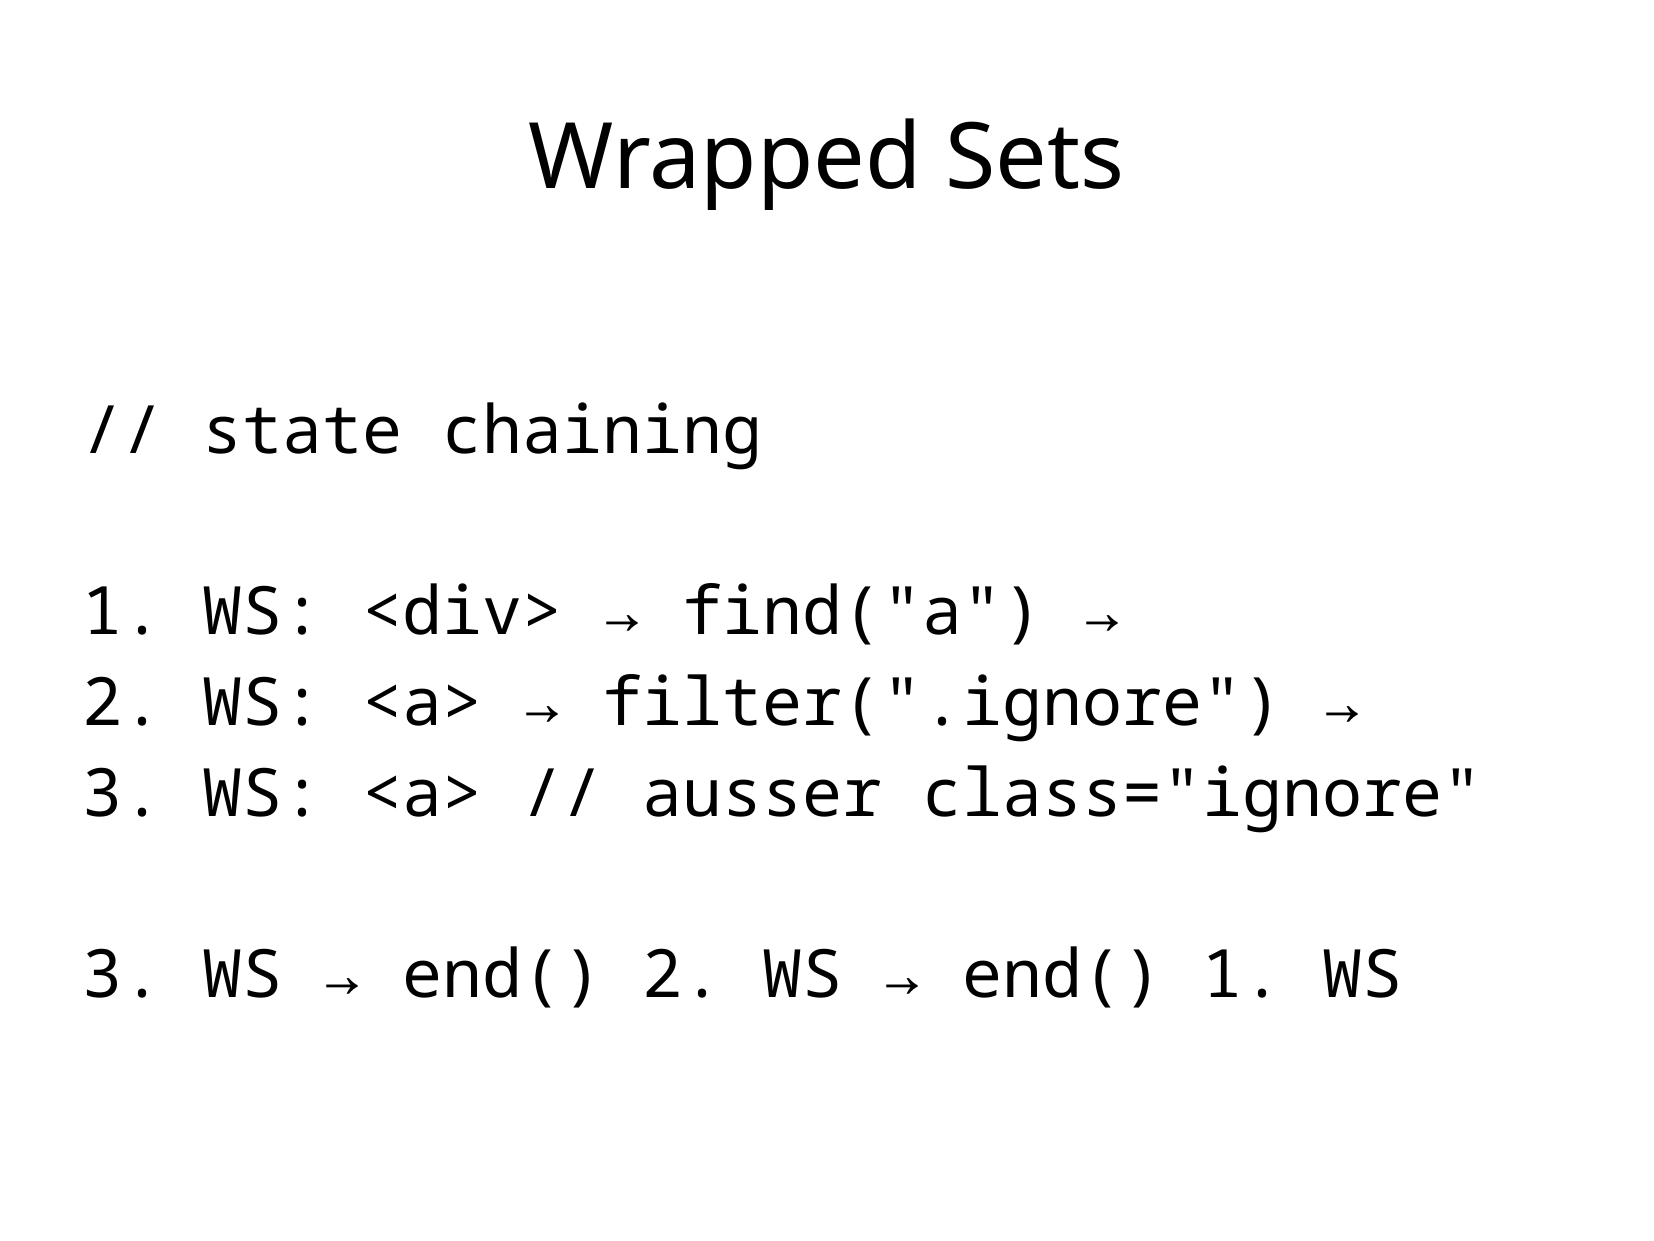

# Wrapped Sets
// state chaining
1. WS: <div> → find("a") →
2. WS: <a> → filter(".ignore") →
3. WS: <a> // ausser class="ignore"
3. WS → end() 2. WS → end() 1. WS